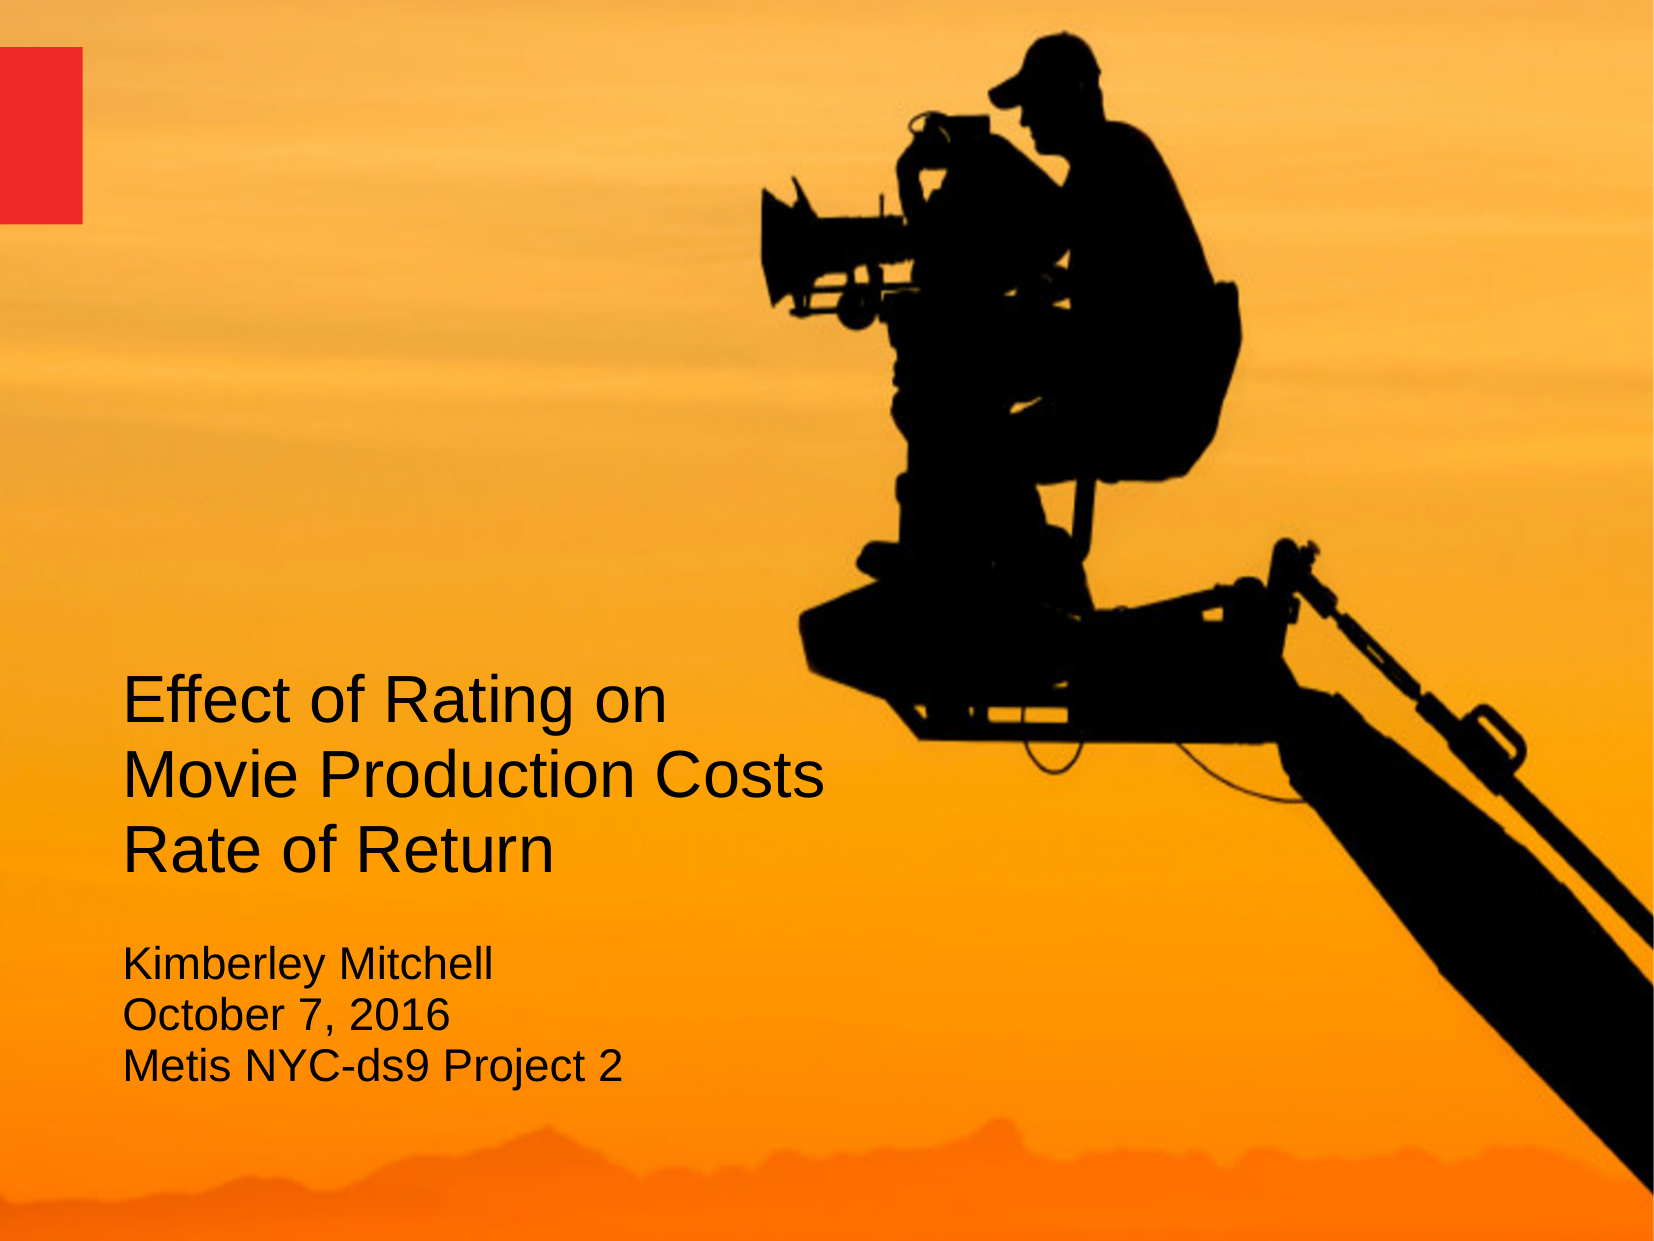

# Effect of Rating on
Movie Production Costs
Rate of Return
Kimberley Mitchell
October 7, 2016
Metis NYC-ds9 Project 2